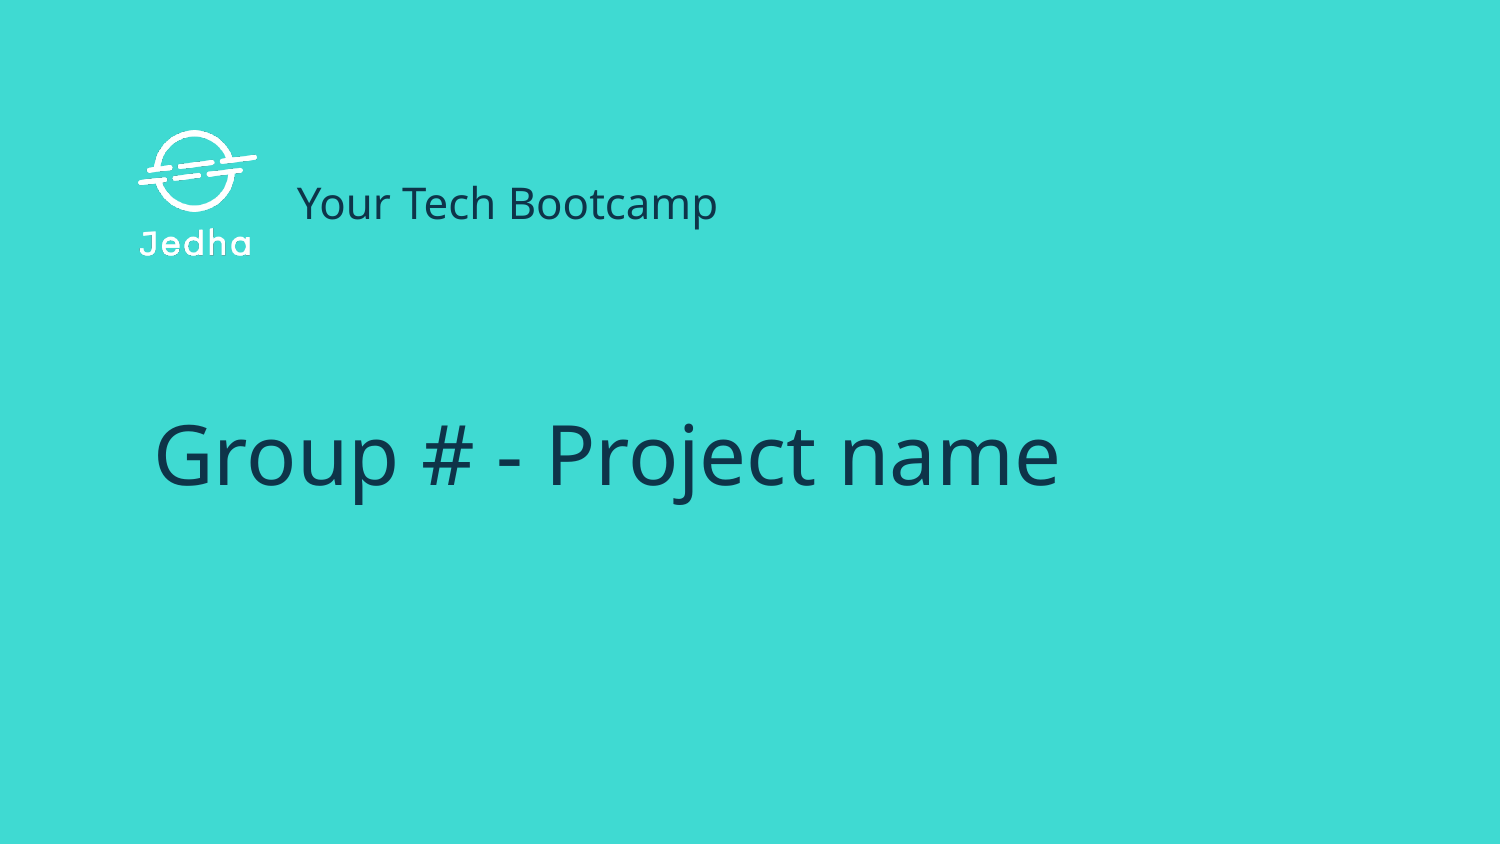

# Your Tech Bootcamp
Group # - Project name